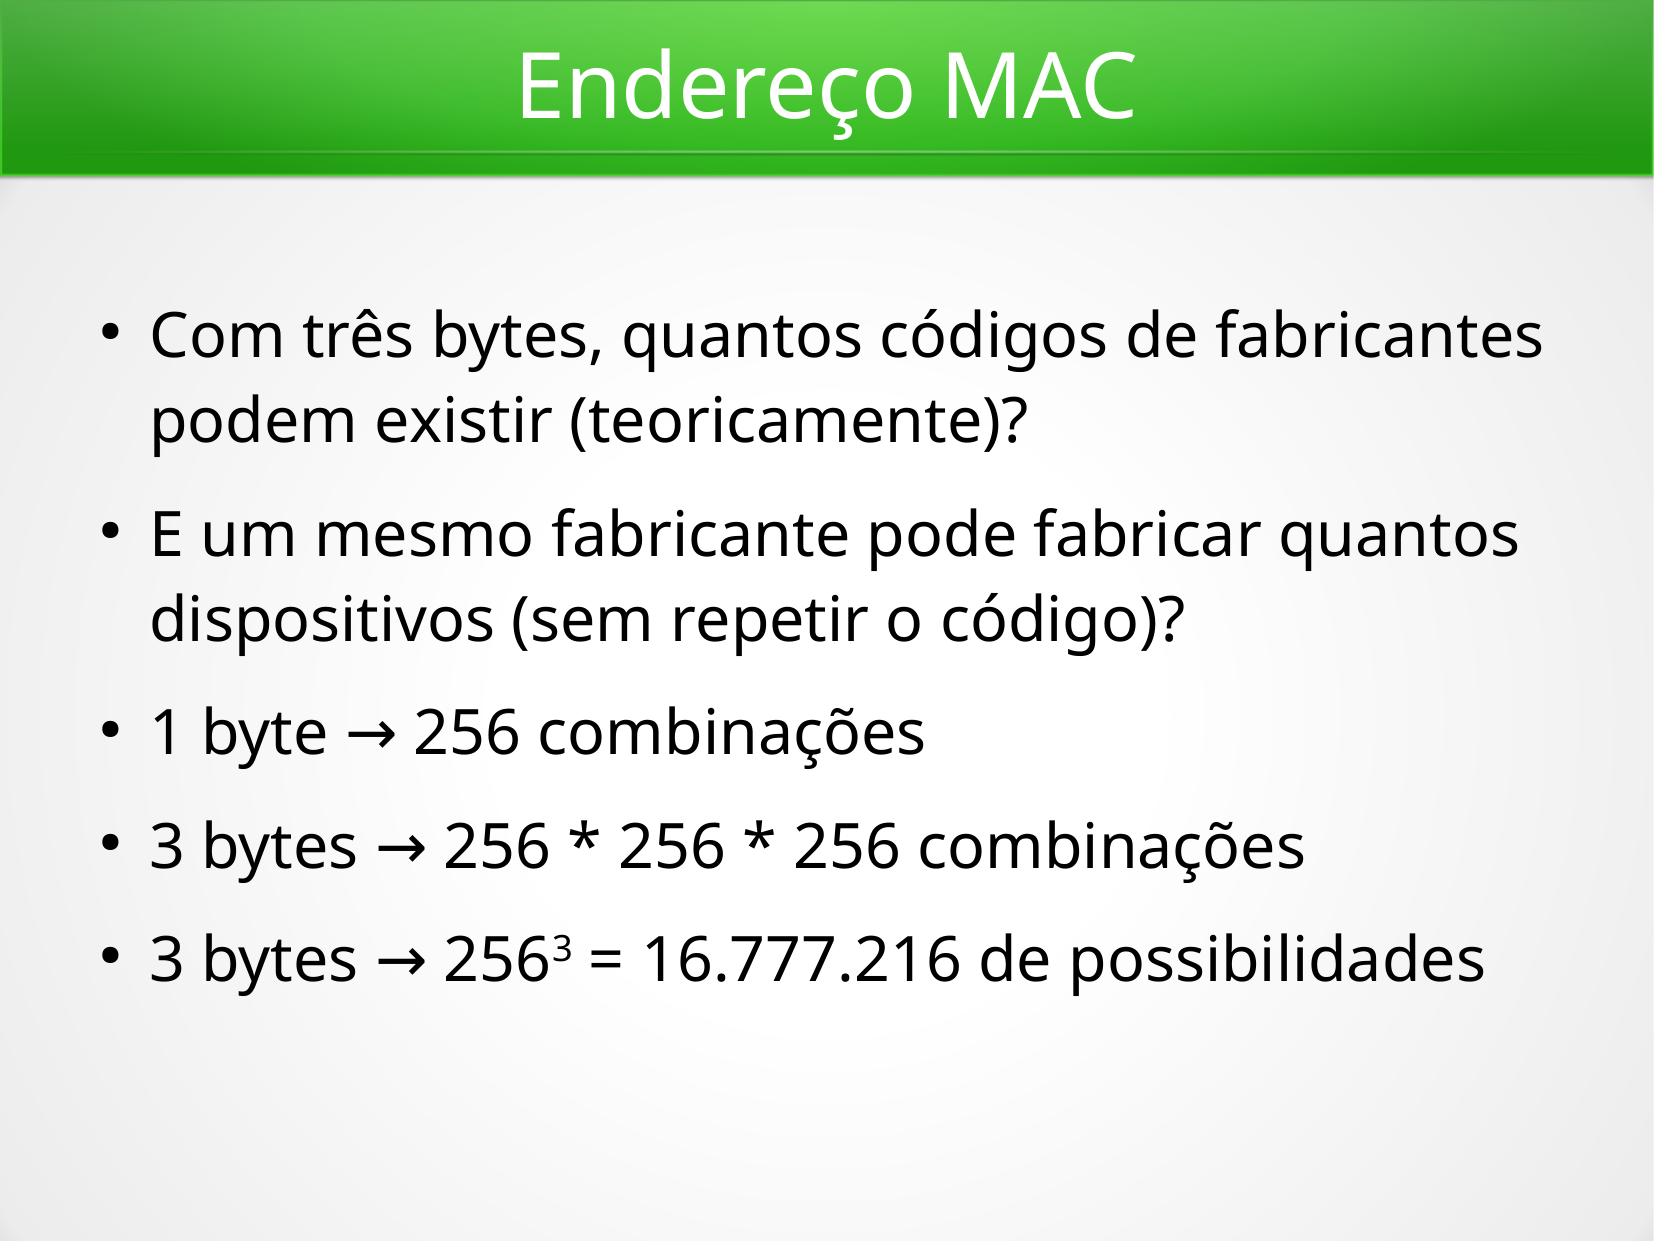

# Endereço MAC
Com três bytes, quantos códigos de fabricantes podem existir (teoricamente)?
E um mesmo fabricante pode fabricar quantos dispositivos (sem repetir o código)?
1 byte → 256 combinações
3 bytes → 256 * 256 * 256 combinações
3 bytes → 2563 = 16.777.216 de possibilidades